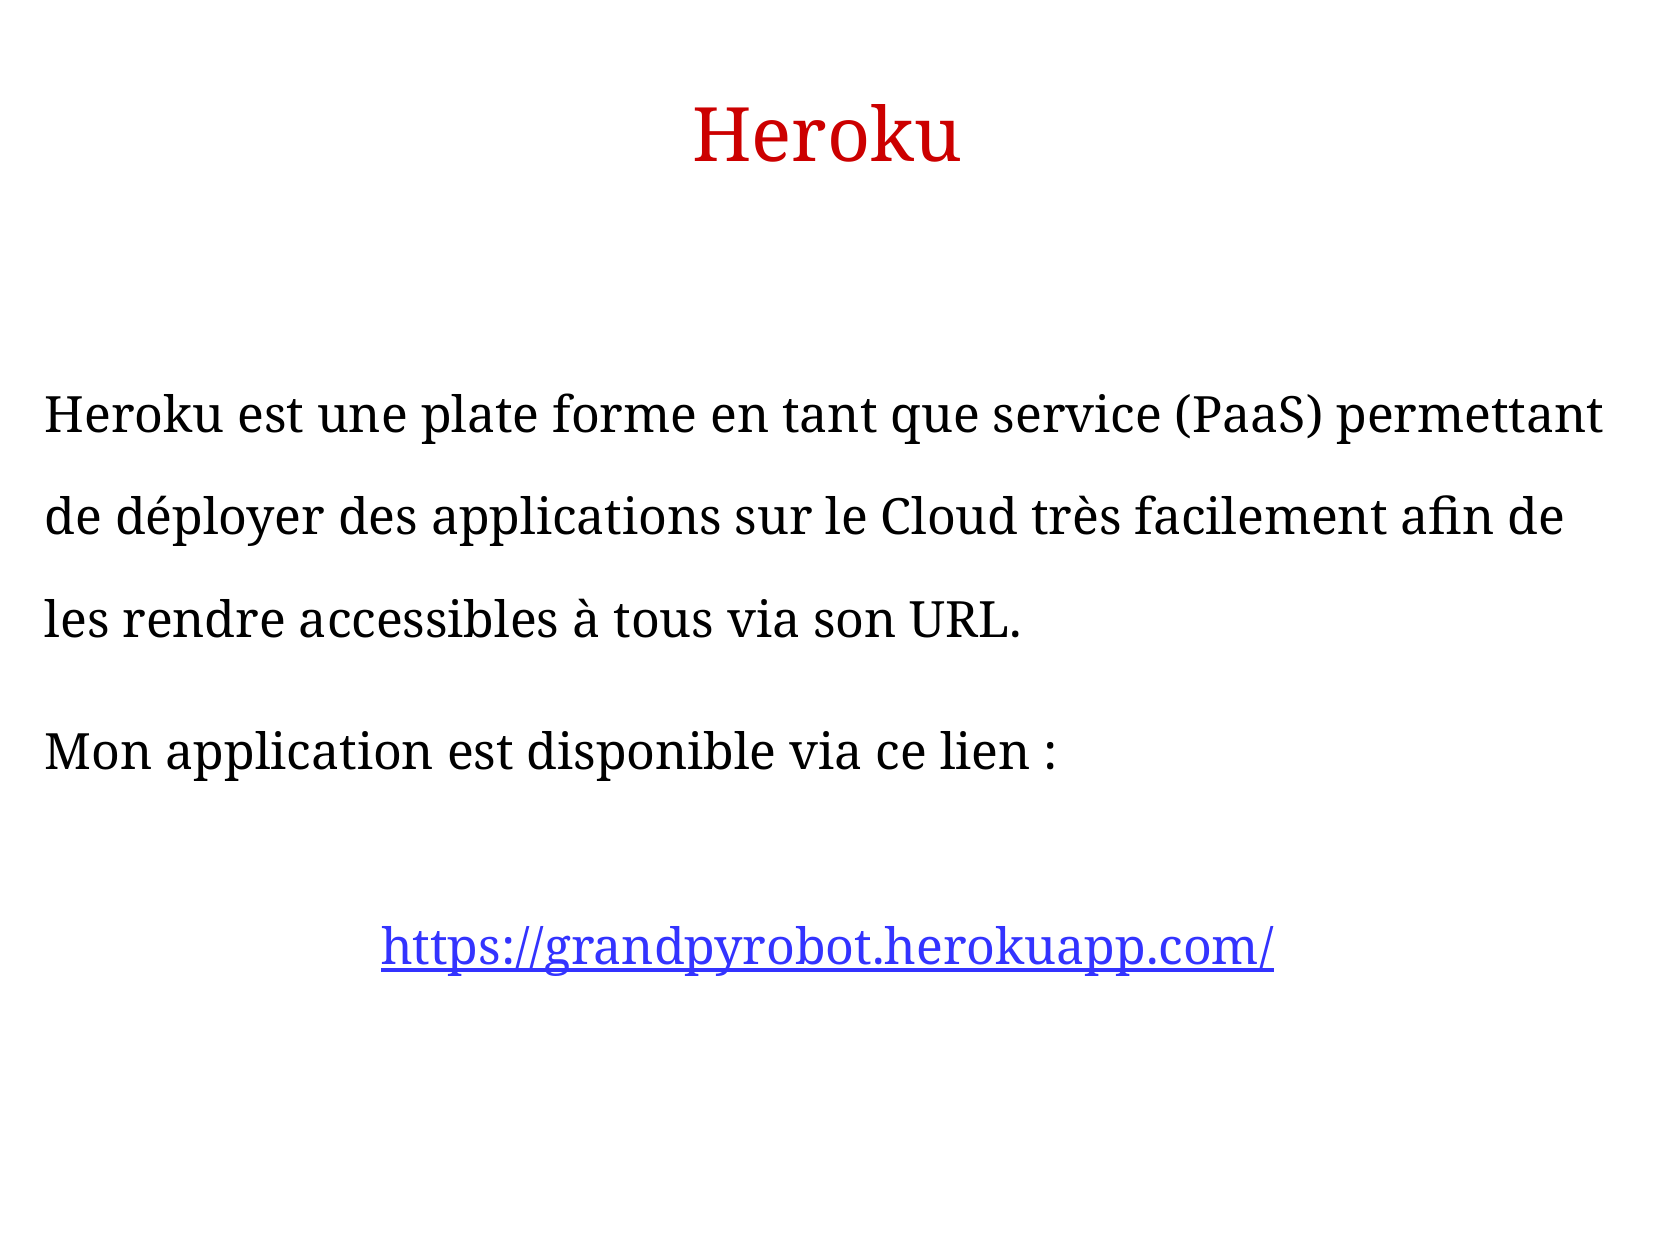

# Heroku
Heroku est une plate forme en tant que service (PaaS) permettant de déployer des applications sur le Cloud très facilement afin de les rendre accessibles à tous via son URL.
Mon application est disponible via ce lien :
https://grandpyrobot.herokuapp.com/